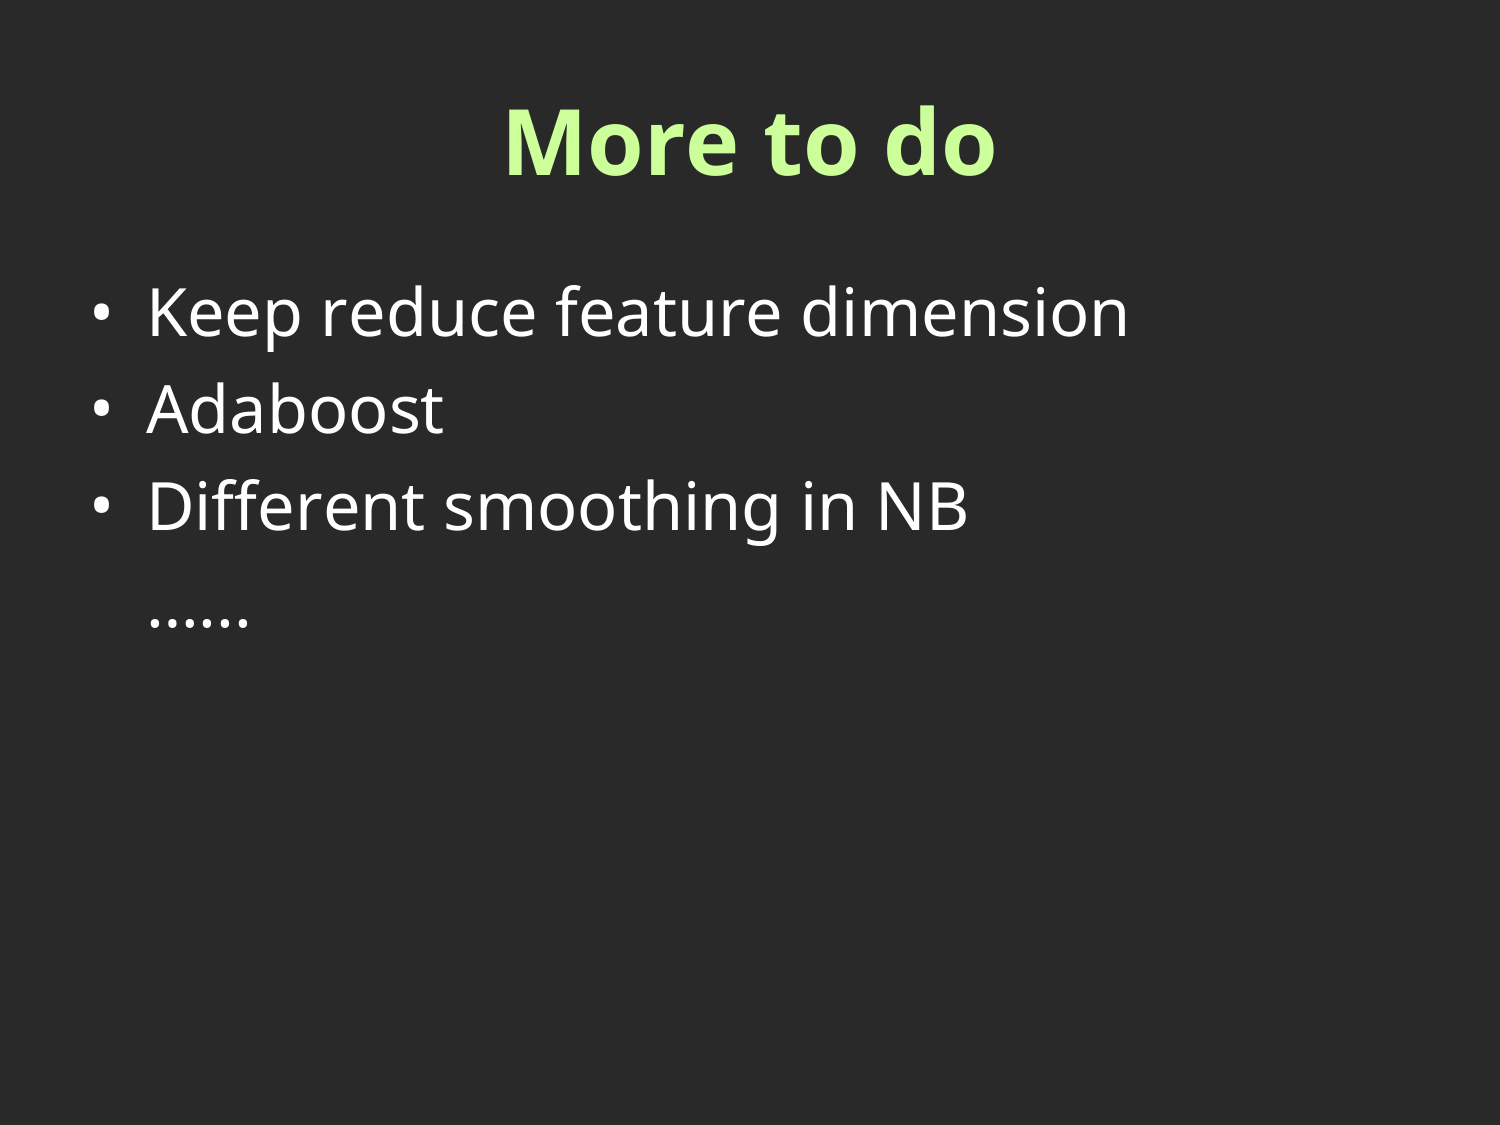

# More to do
Keep reduce feature dimension
Adaboost
Different smoothing in NB
…...